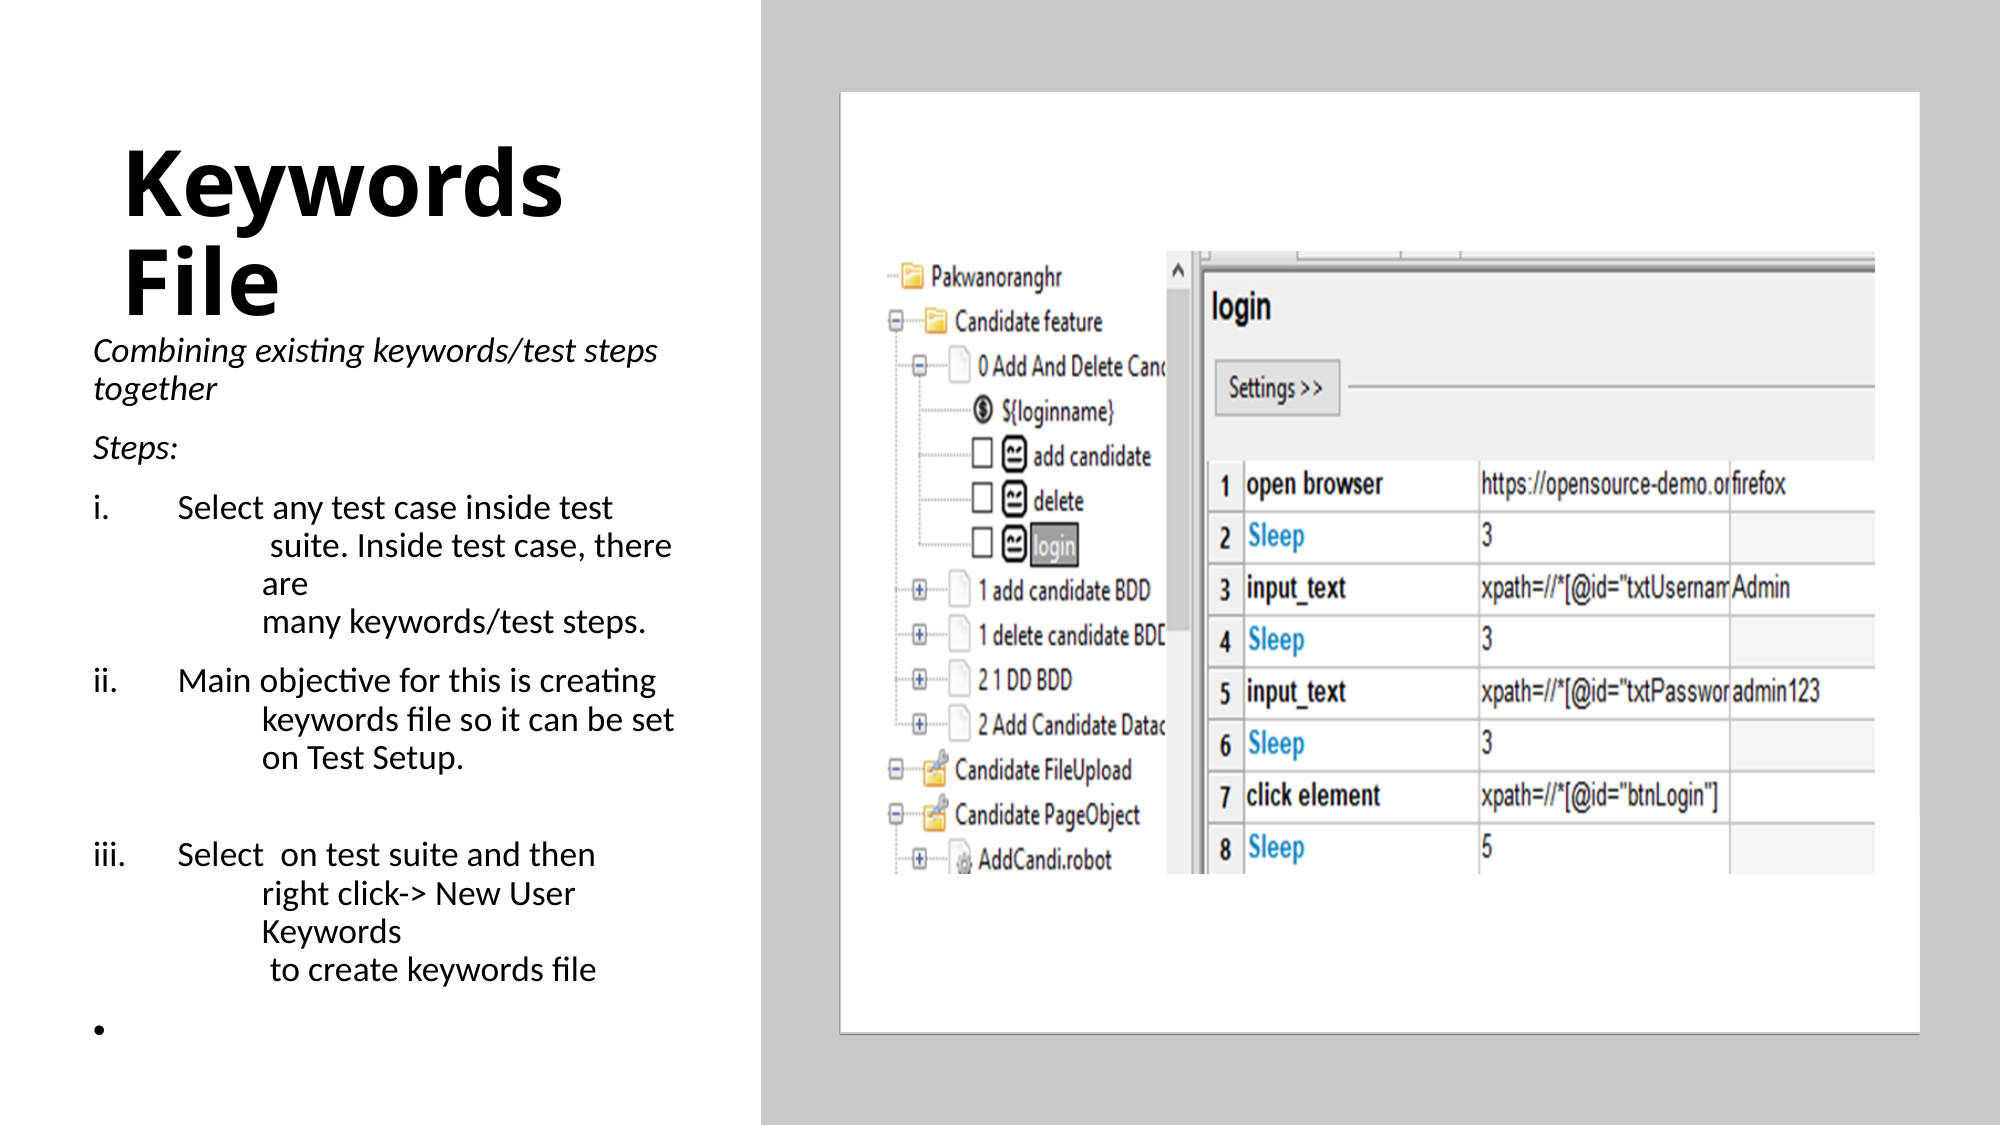

# Keywords File
Combining existing keywords/test steps together
Steps:
Select any test case inside test
 suite. Inside test case, there are
many keywords/test steps.
Main objective for this is creating keywords file so it can be set on Test Setup.
Select  on test suite and then
right click-> New User Keywords
 to create keywords file